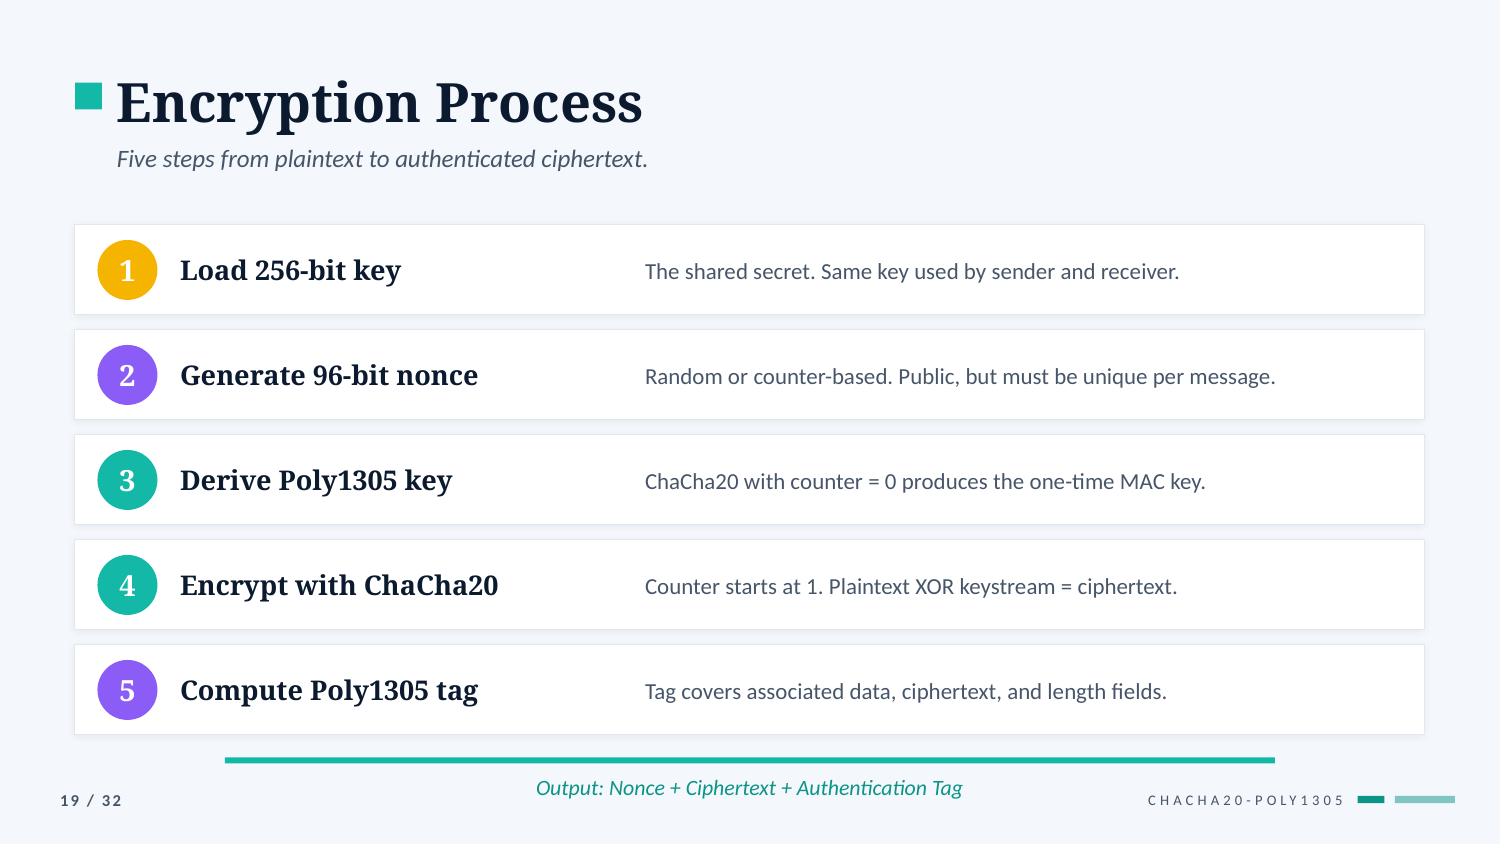

Encryption Process
Five steps from plaintext to authenticated ciphertext.
Load 256-bit key
The shared secret. Same key used by sender and receiver.
1
Generate 96-bit nonce
Random or counter-based. Public, but must be unique per message.
2
Derive Poly1305 key
ChaCha20 with counter = 0 produces the one-time MAC key.
3
Encrypt with ChaCha20
Counter starts at 1. Plaintext XOR keystream = ciphertext.
4
Compute Poly1305 tag
Tag covers associated data, ciphertext, and length fields.
5
Output: Nonce + Ciphertext + Authentication Tag
19 / 32
CHACHA20-POLY1305